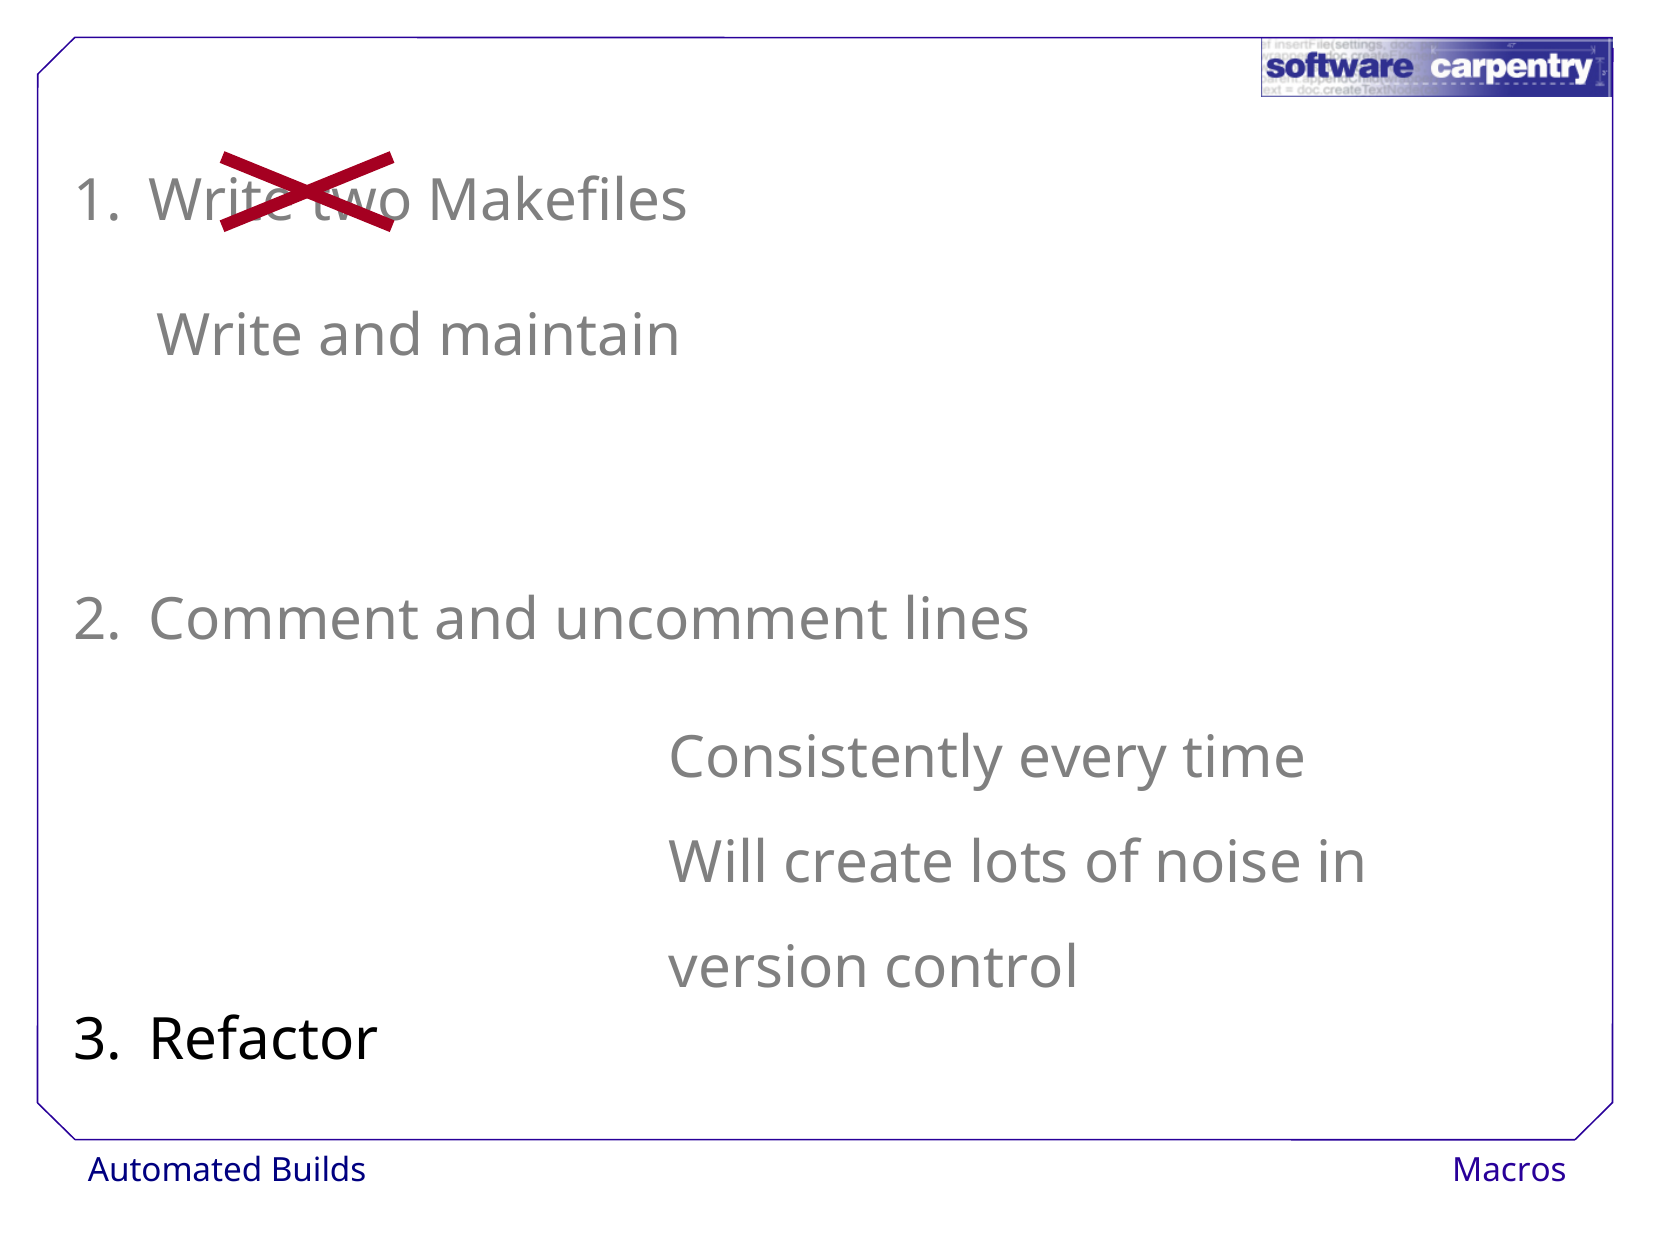

1.	Write two Makefiles
2.	Comment and uncomment lines
3.	Refactor
Write and maintain
Consistently every time
Will create lots of noise in
version control